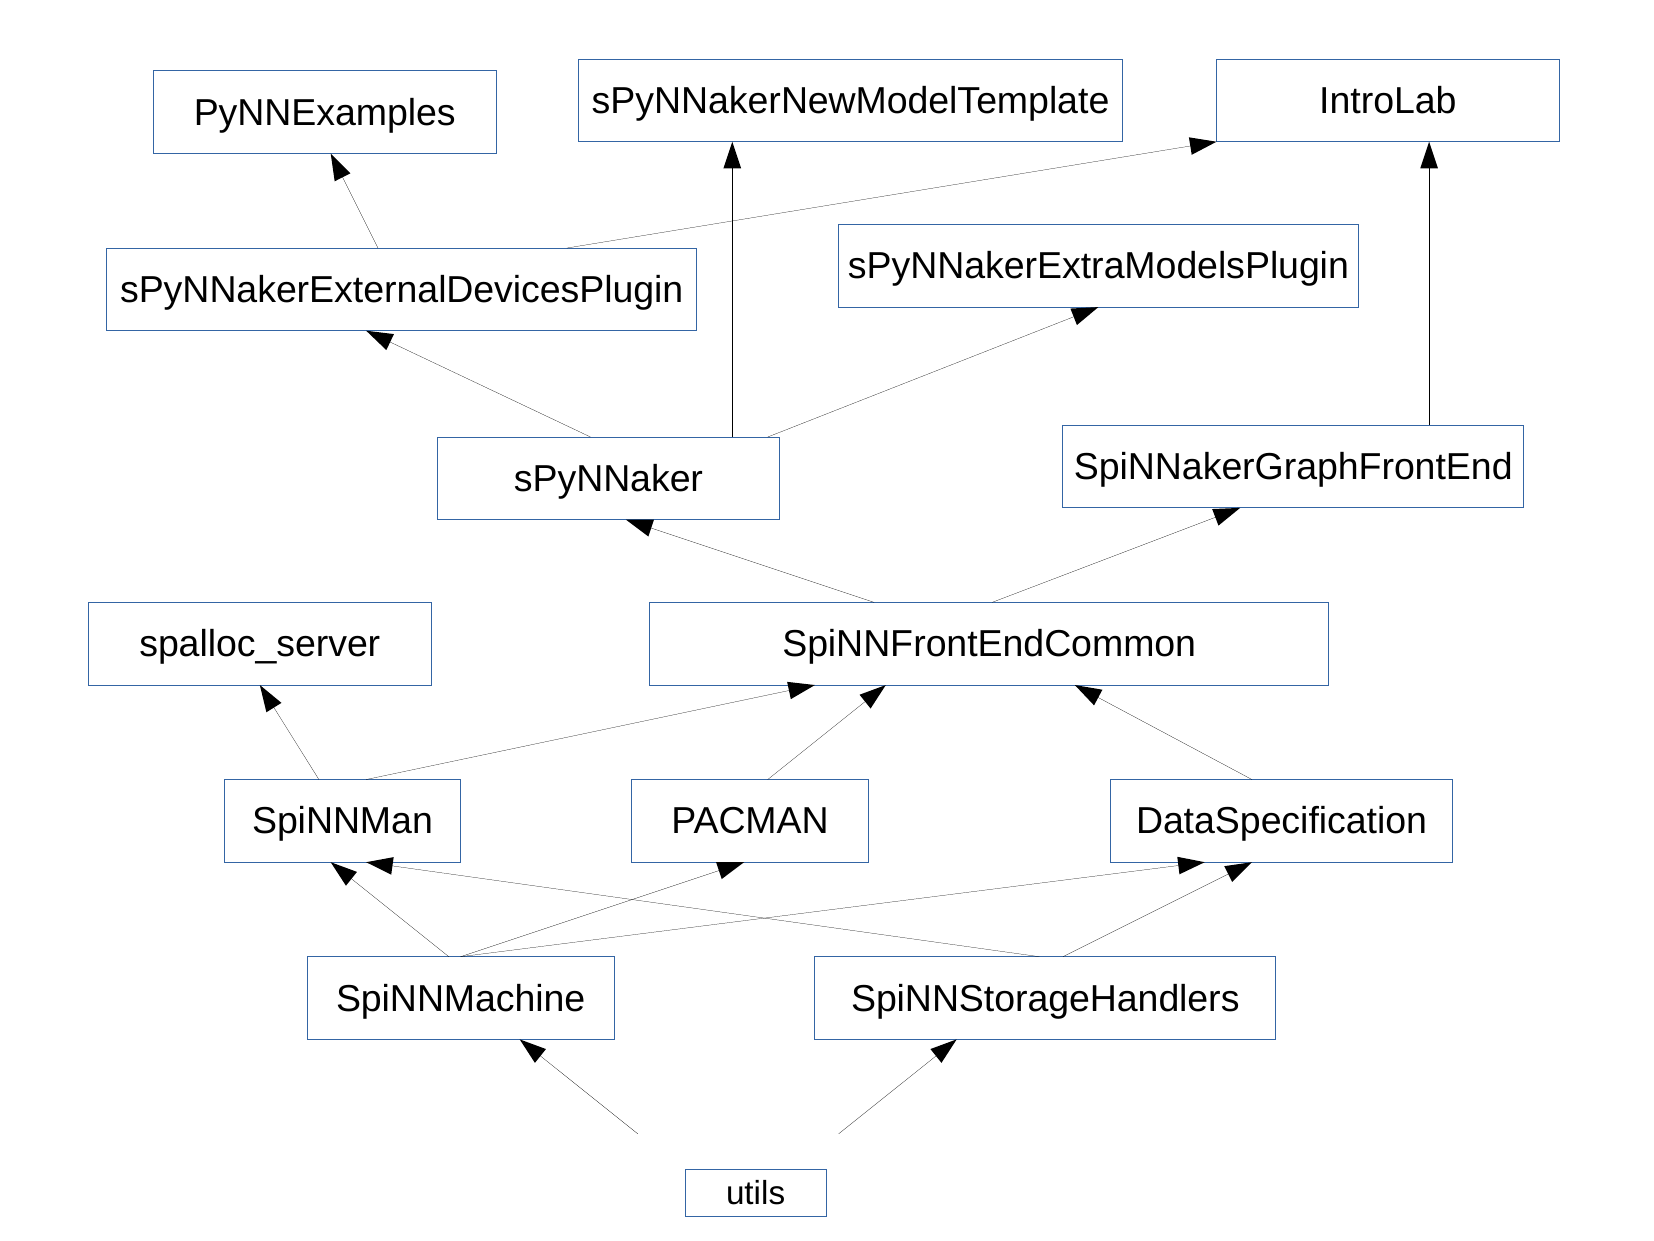

sPyNNakerNewModelTemplate
IntroLab
PyNNExamples
sPyNNakerExtraModelsPlugin
sPyNNakerExternalDevicesPlugin
SpiNNakerGraphFrontEnd
sPyNNaker
spalloc_server
SpiNNFrontEndCommon
SpiNNMan
PACMAN
DataSpecification
SpiNNMachine
SpiNNStorageHandlers
utils